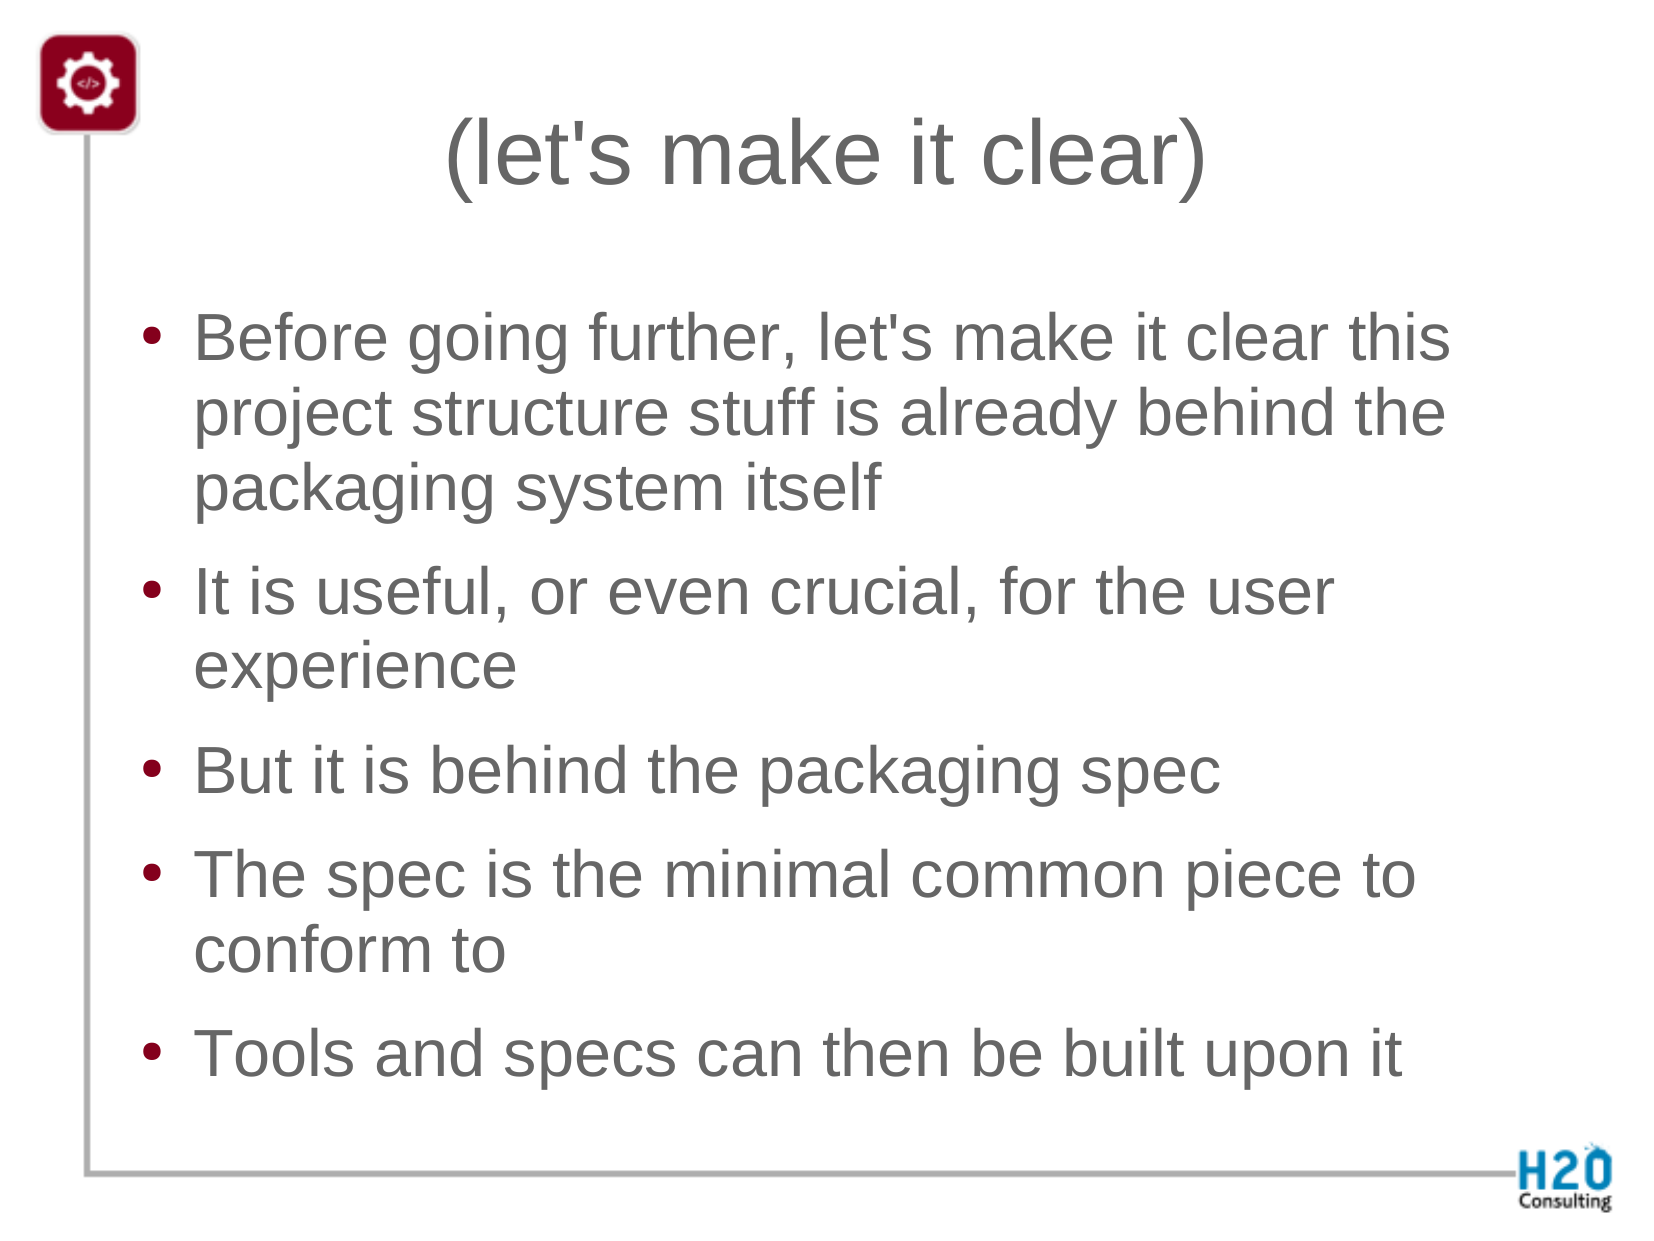

# (let's make it clear)
Before going further, let's make it clear this project structure stuff is already behind the packaging system itself
It is useful, or even crucial, for the user experience
But it is behind the packaging spec
The spec is the minimal common piece to conform to
Tools and specs can then be built upon it